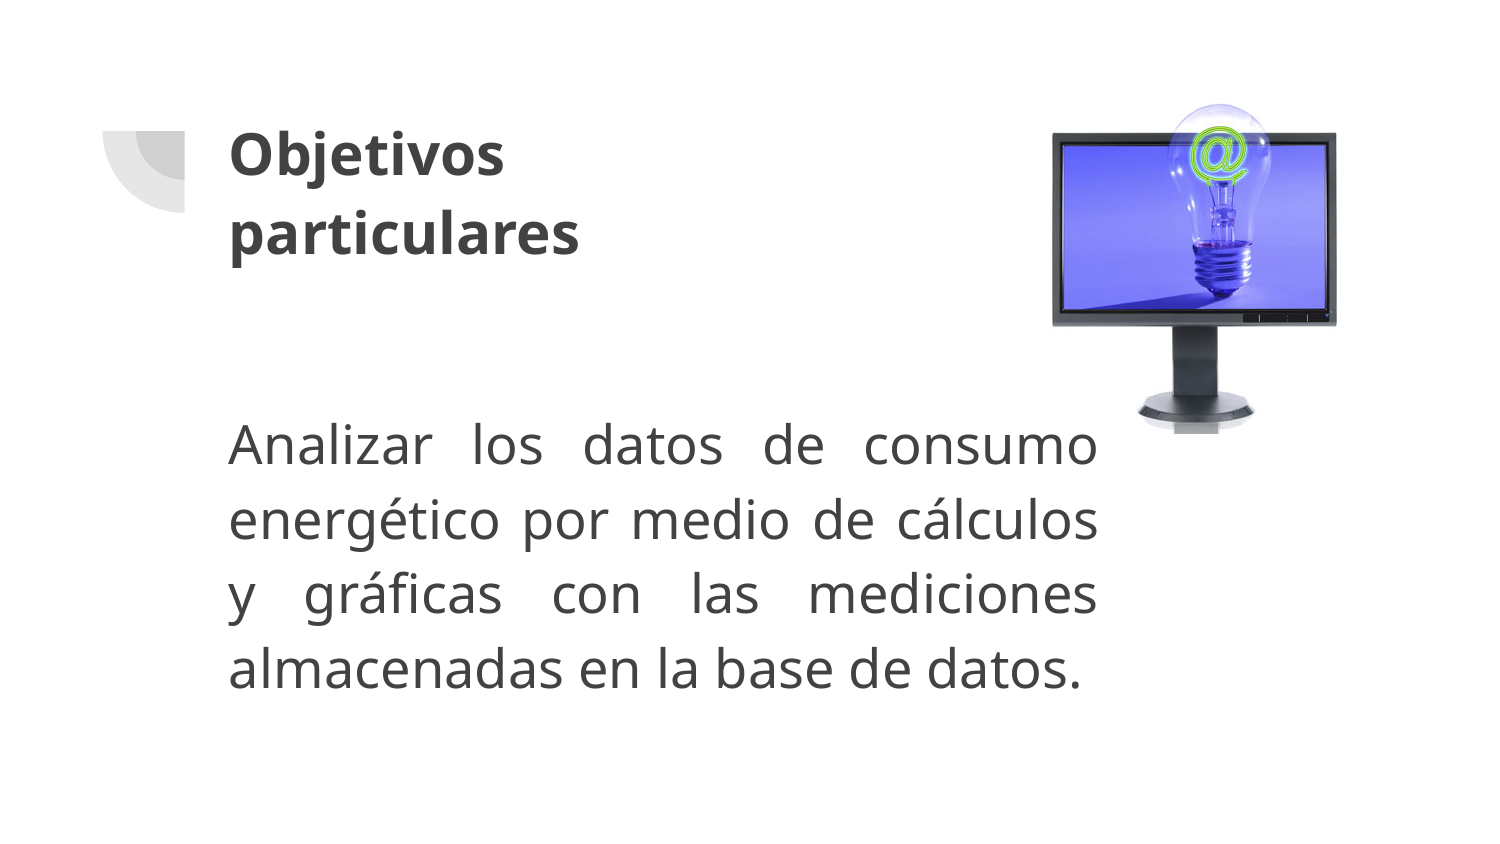

# Objetivos particulares
Analizar los datos de consumo energético por medio de cálculos y gráficas con las mediciones almacenadas en la base de datos.